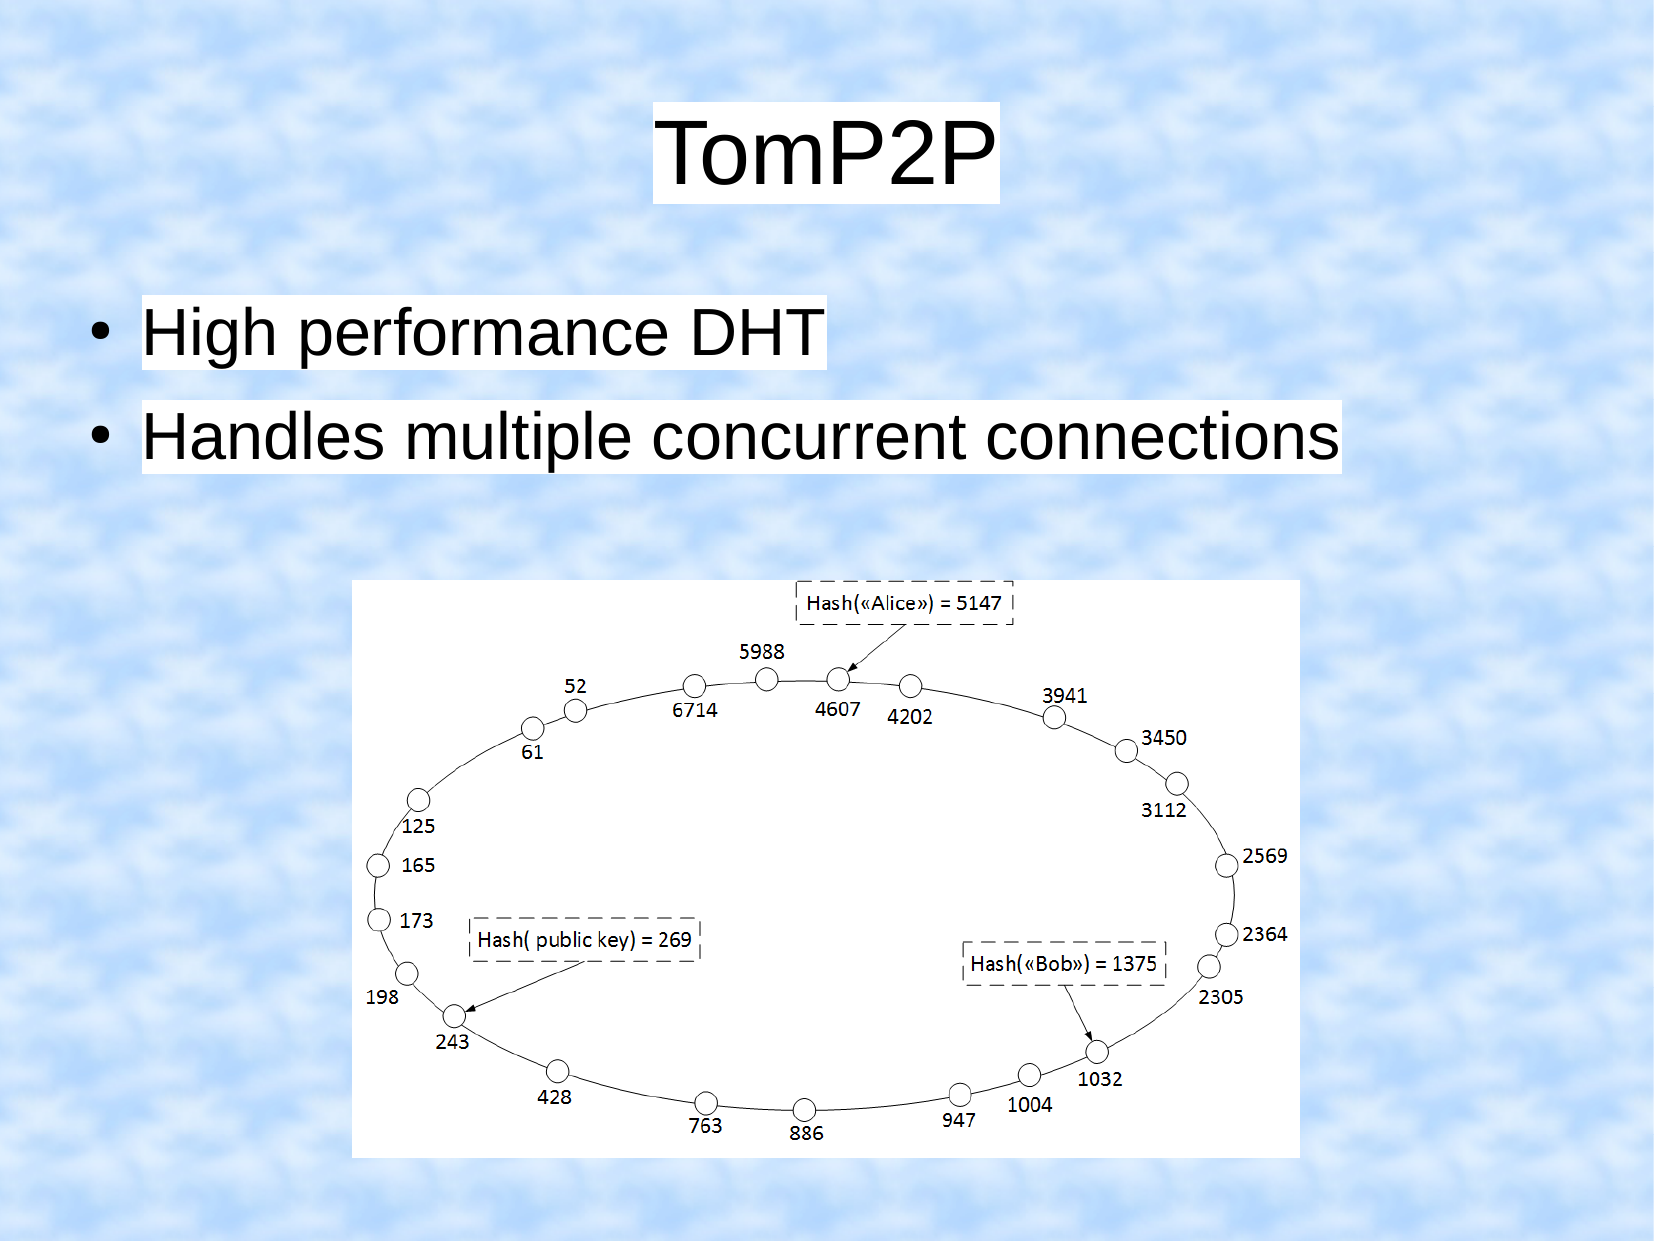

# TomP2P
High performance DHT
Handles multiple concurrent connections